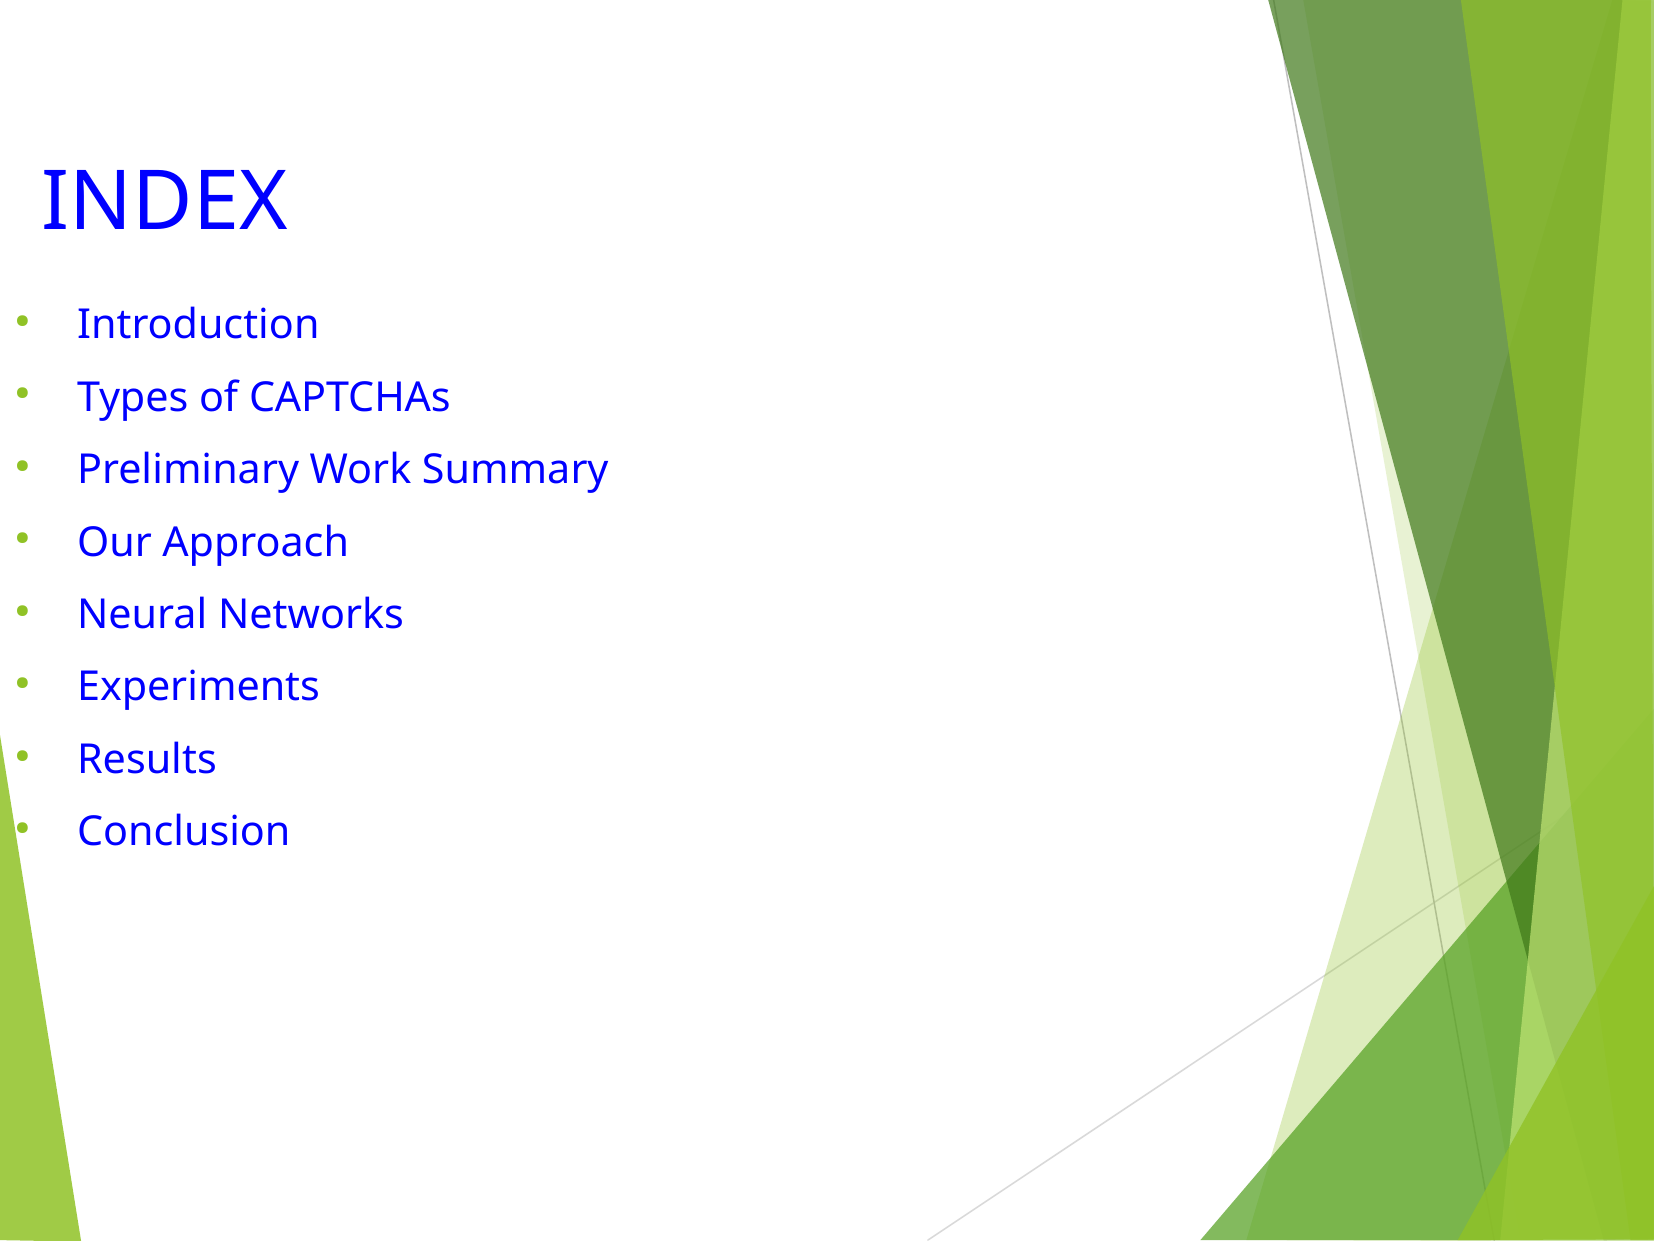

# INDEX
Introduction
Types of CAPTCHAs
Preliminary Work Summary
Our Approach
Neural Networks
Experiments
Results
Conclusion